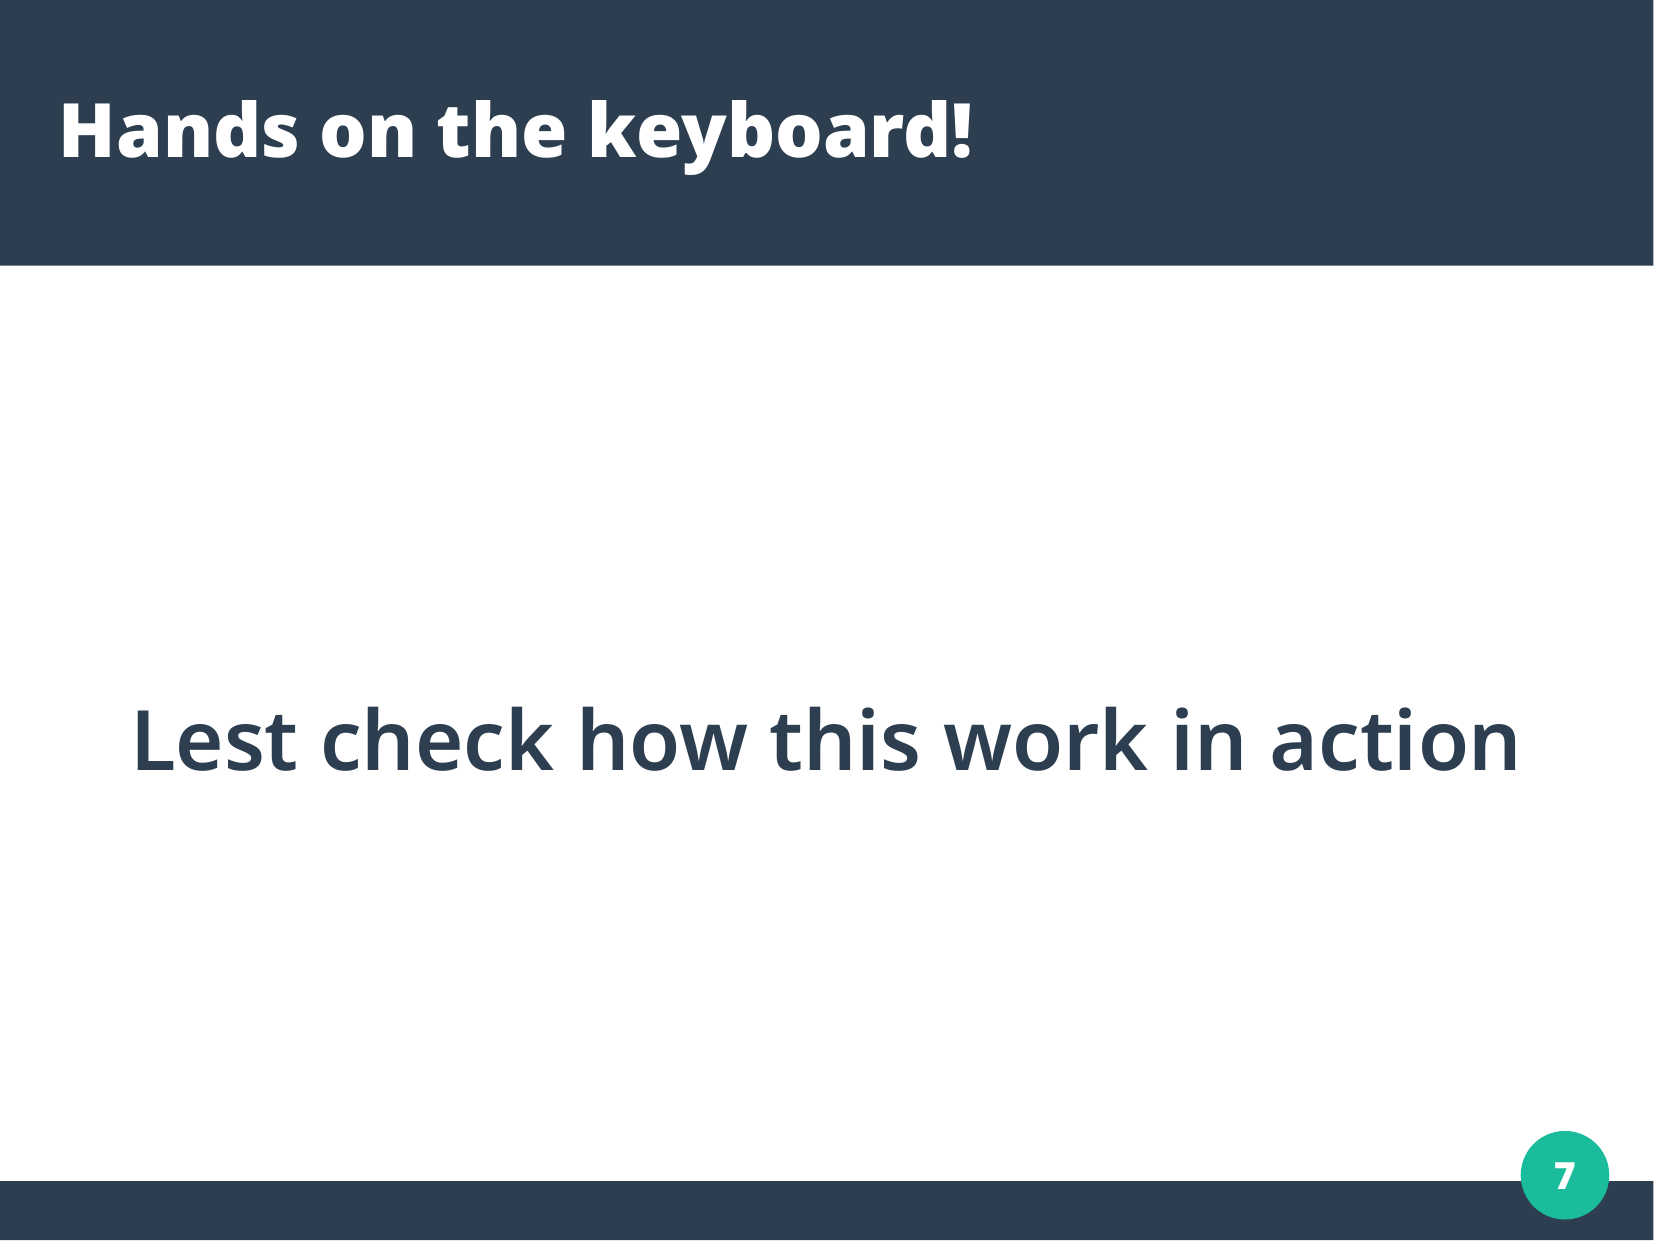

# Hands on the keyboard!
Lest check how this work in action
7